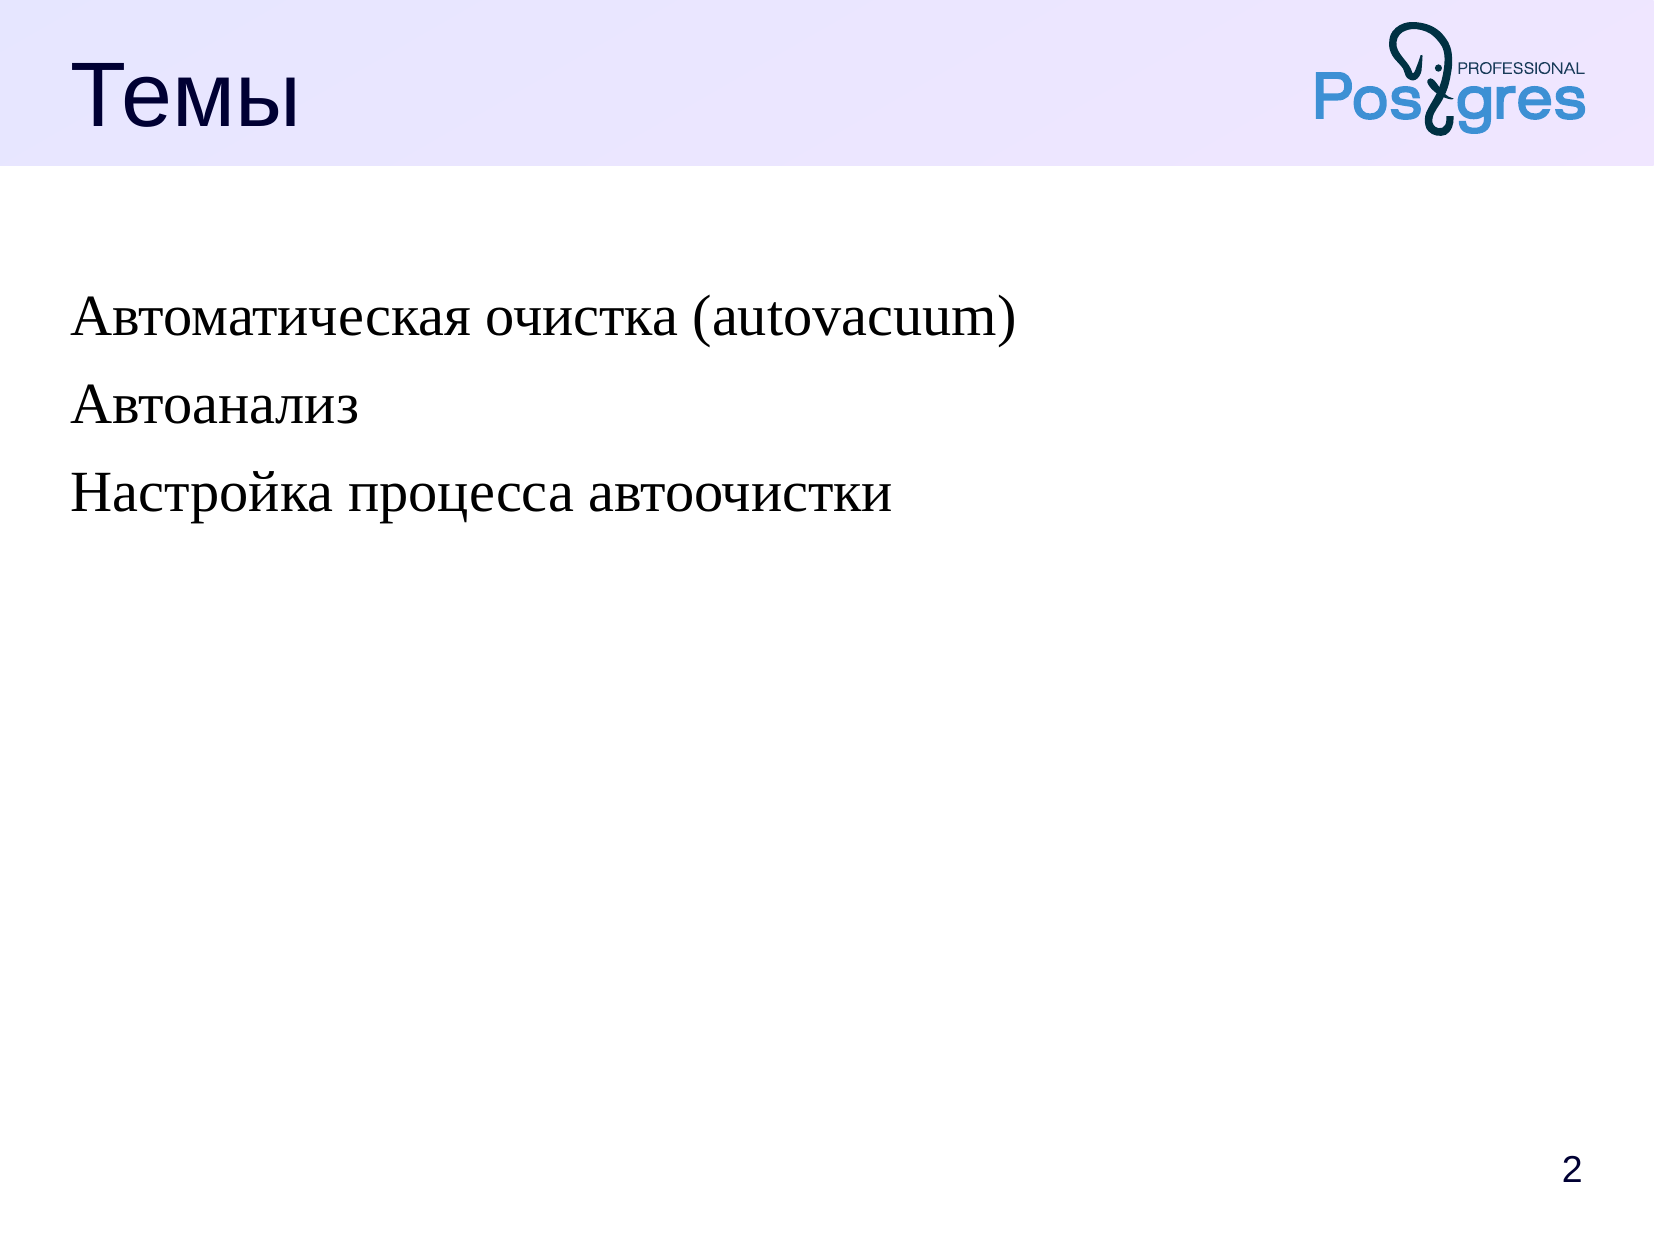

# Темы
Автоматическая очистка (autovacuum)
Автоанализ
Настройка процесса автоочистки